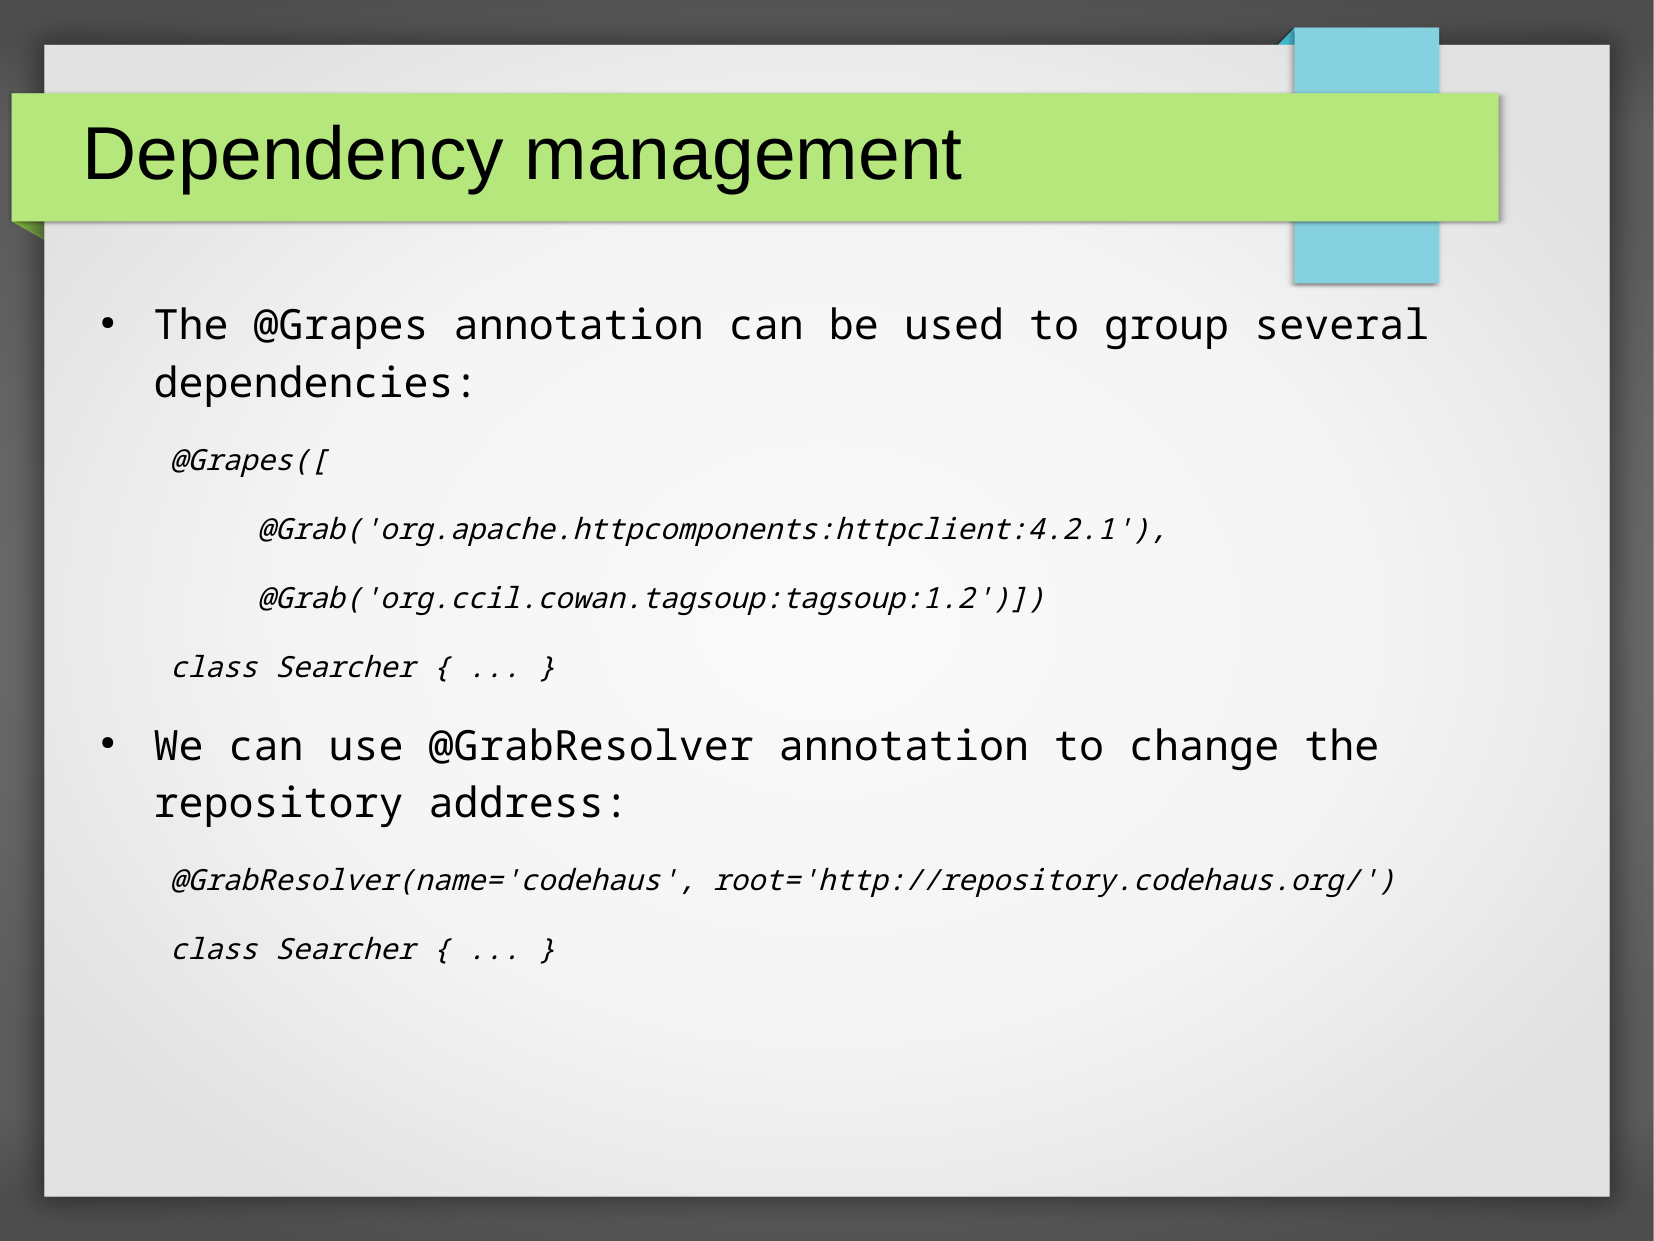

# Dependency management
The @Grapes annotation can be used to group several dependencies:
 @Grapes([
 @Grab('org.apache.httpcomponents:httpclient:4.2.1'),
 @Grab('org.ccil.cowan.tagsoup:tagsoup:1.2')])
 class Searcher { ... }
We can use @GrabResolver annotation to change the repository address:
 @GrabResolver(name='codehaus', root='http://repository.codehaus.org/')
 class Searcher { ... }